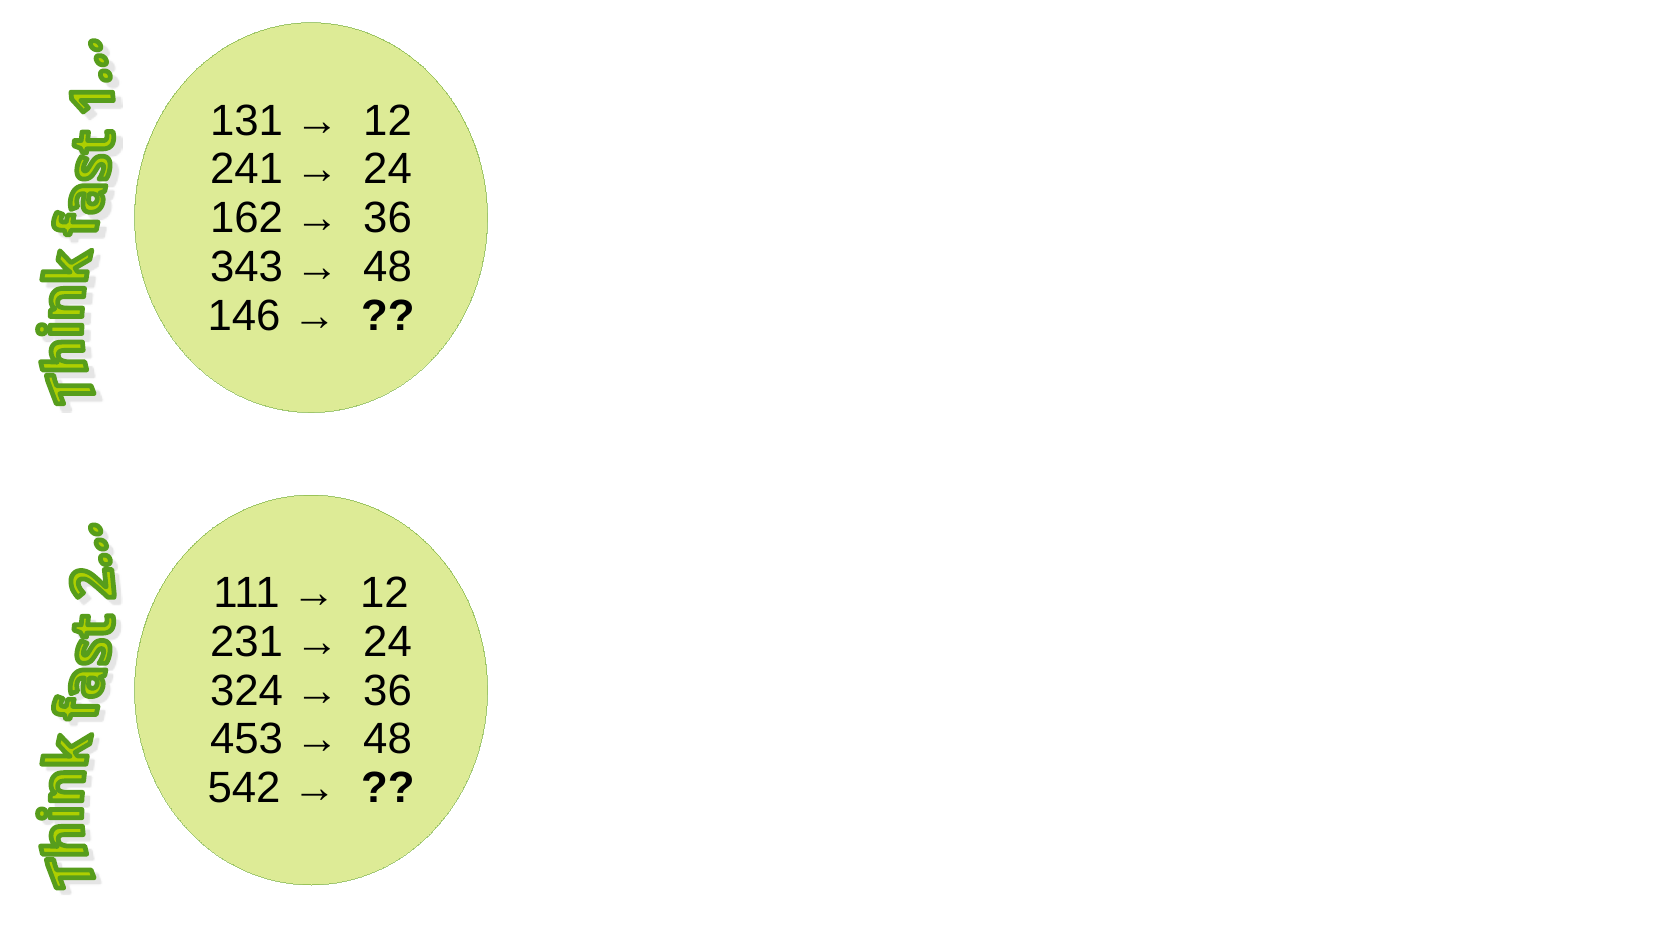

131 → 12
241 → 24
162 → 36
343 → 48
146 → ??
Think fast 1...
111 → 12
231 → 24
324 → 36
453 → 48
542 → ??
Think fast 2...